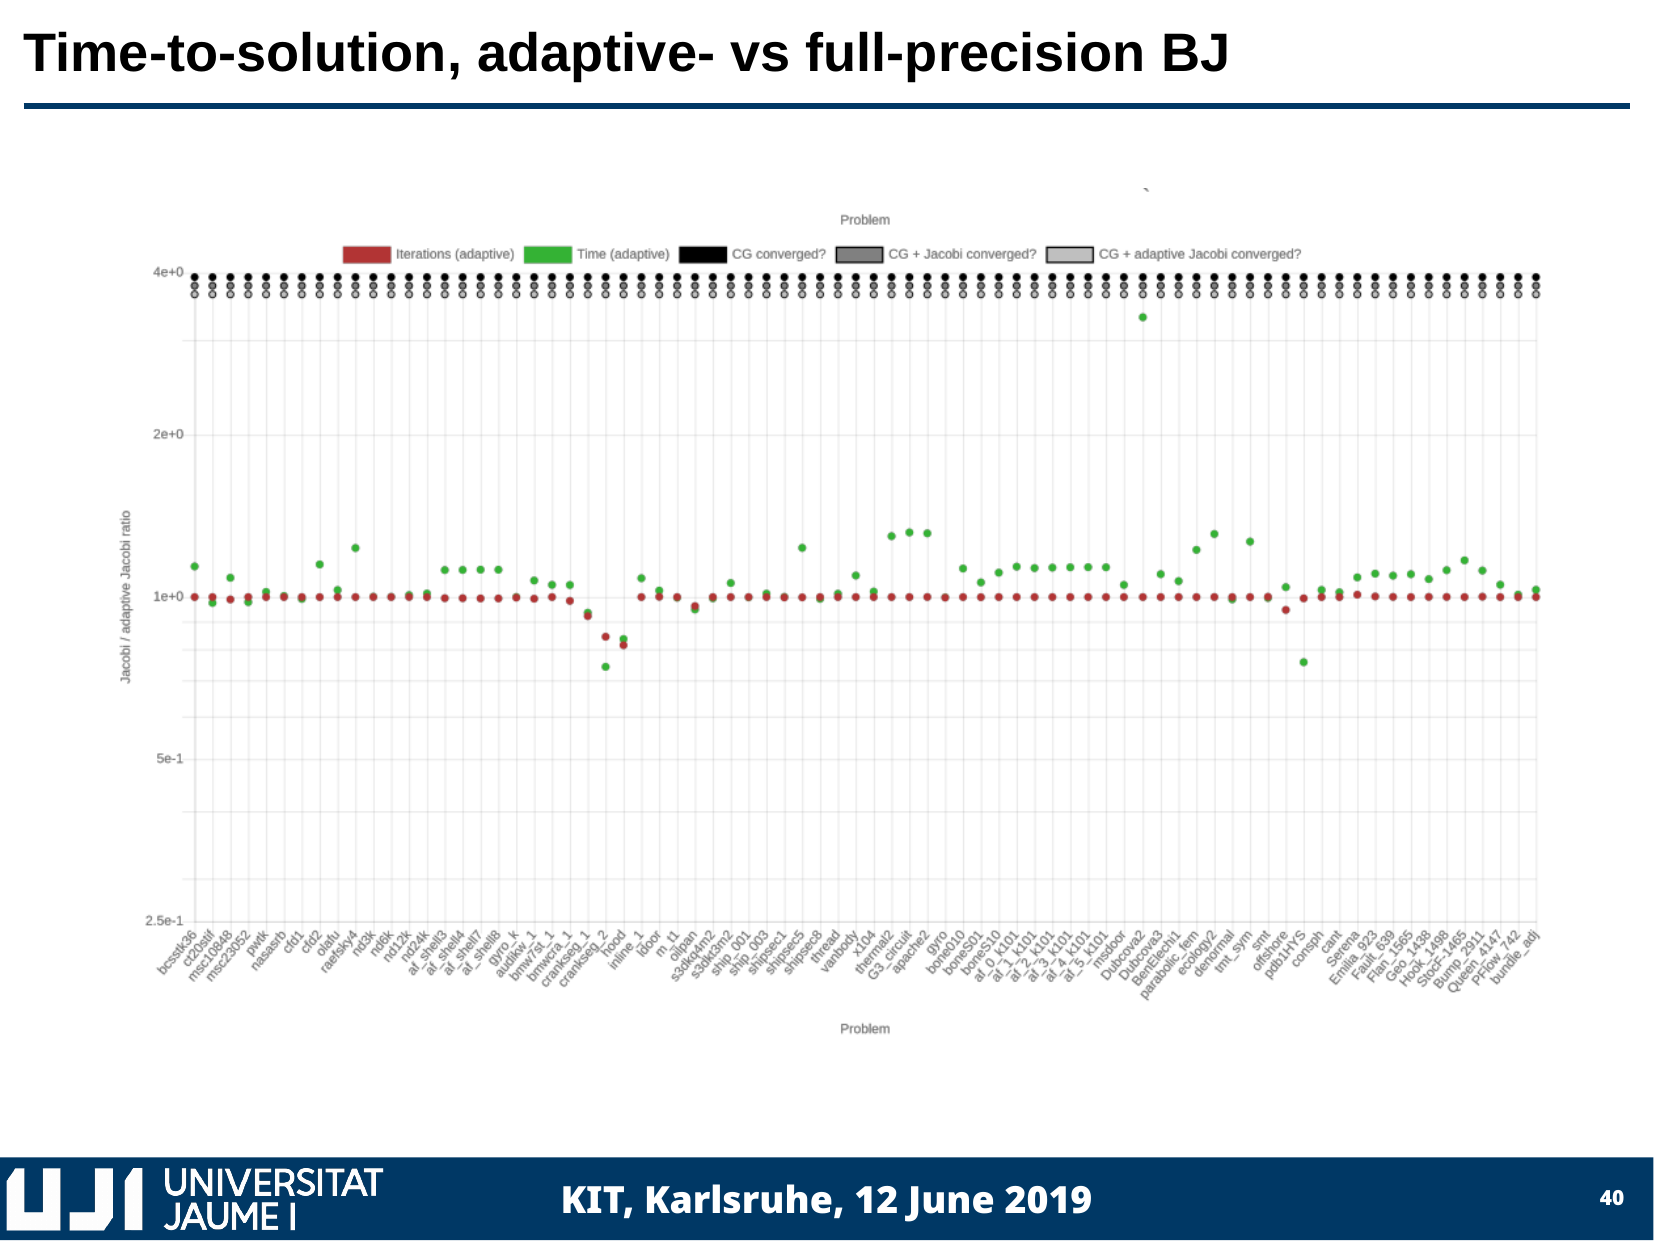

# Time-to-solution, adaptive- vs full-precision BJ
KIT, Karlsruhe, 12 June 2019
40